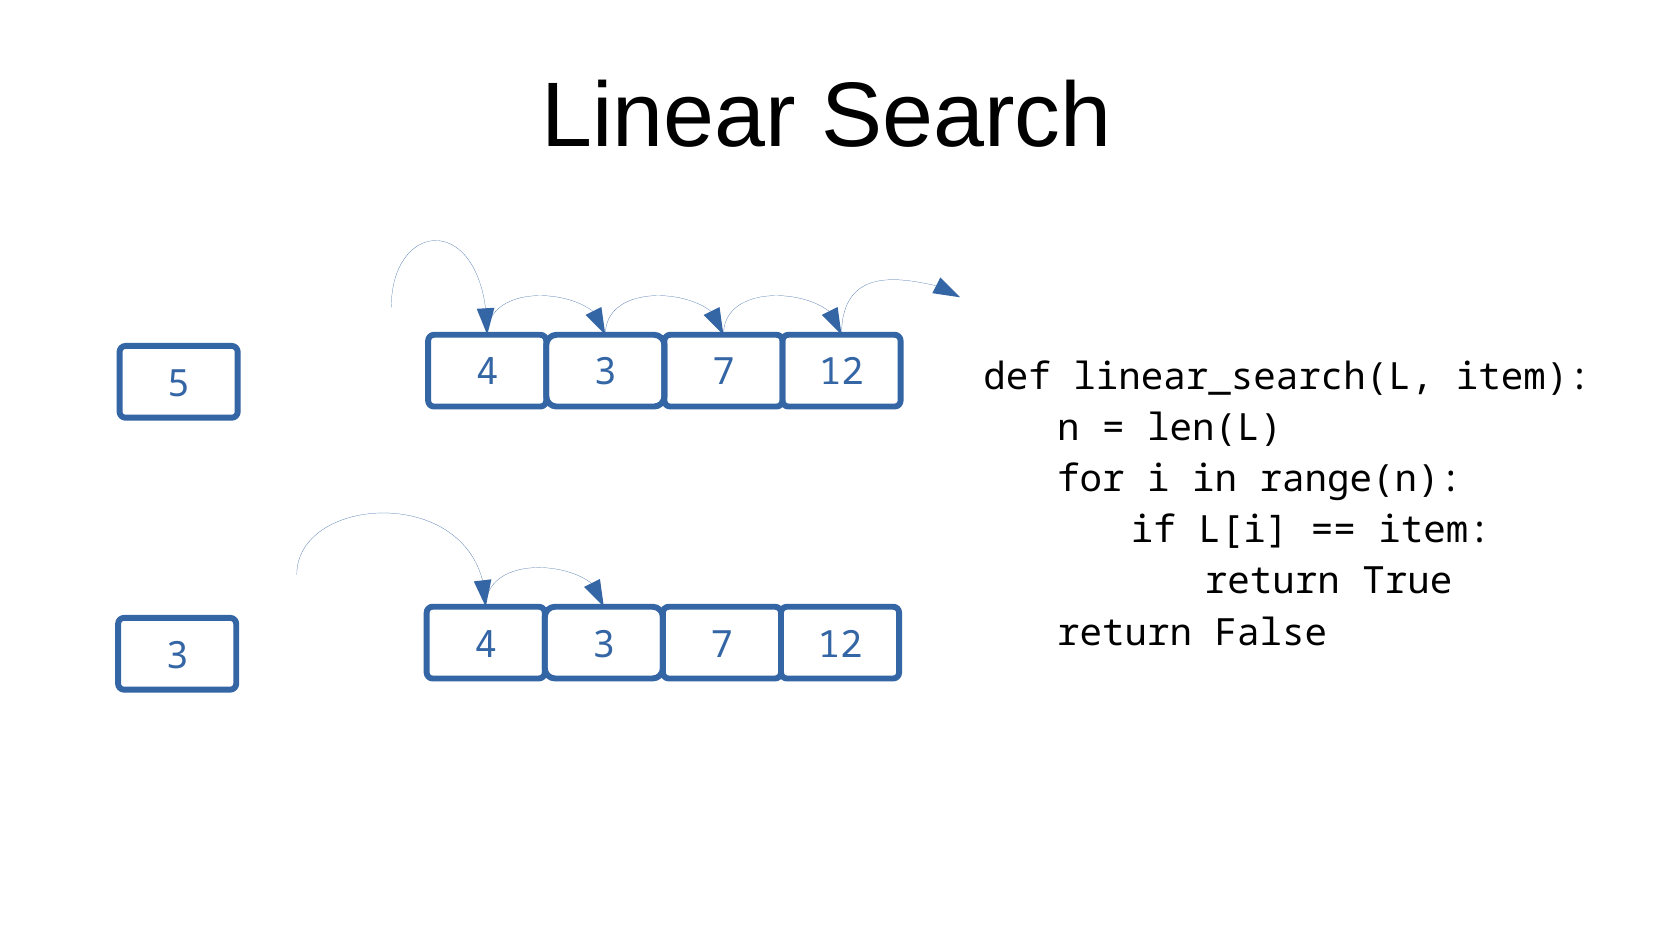

# Linear Search
4
3
7
12
def linear_search(L, item):
	n = len(L)
	for i in range(n):
		if L[i] == item:
			return True
	return False
5
4
3
7
12
3